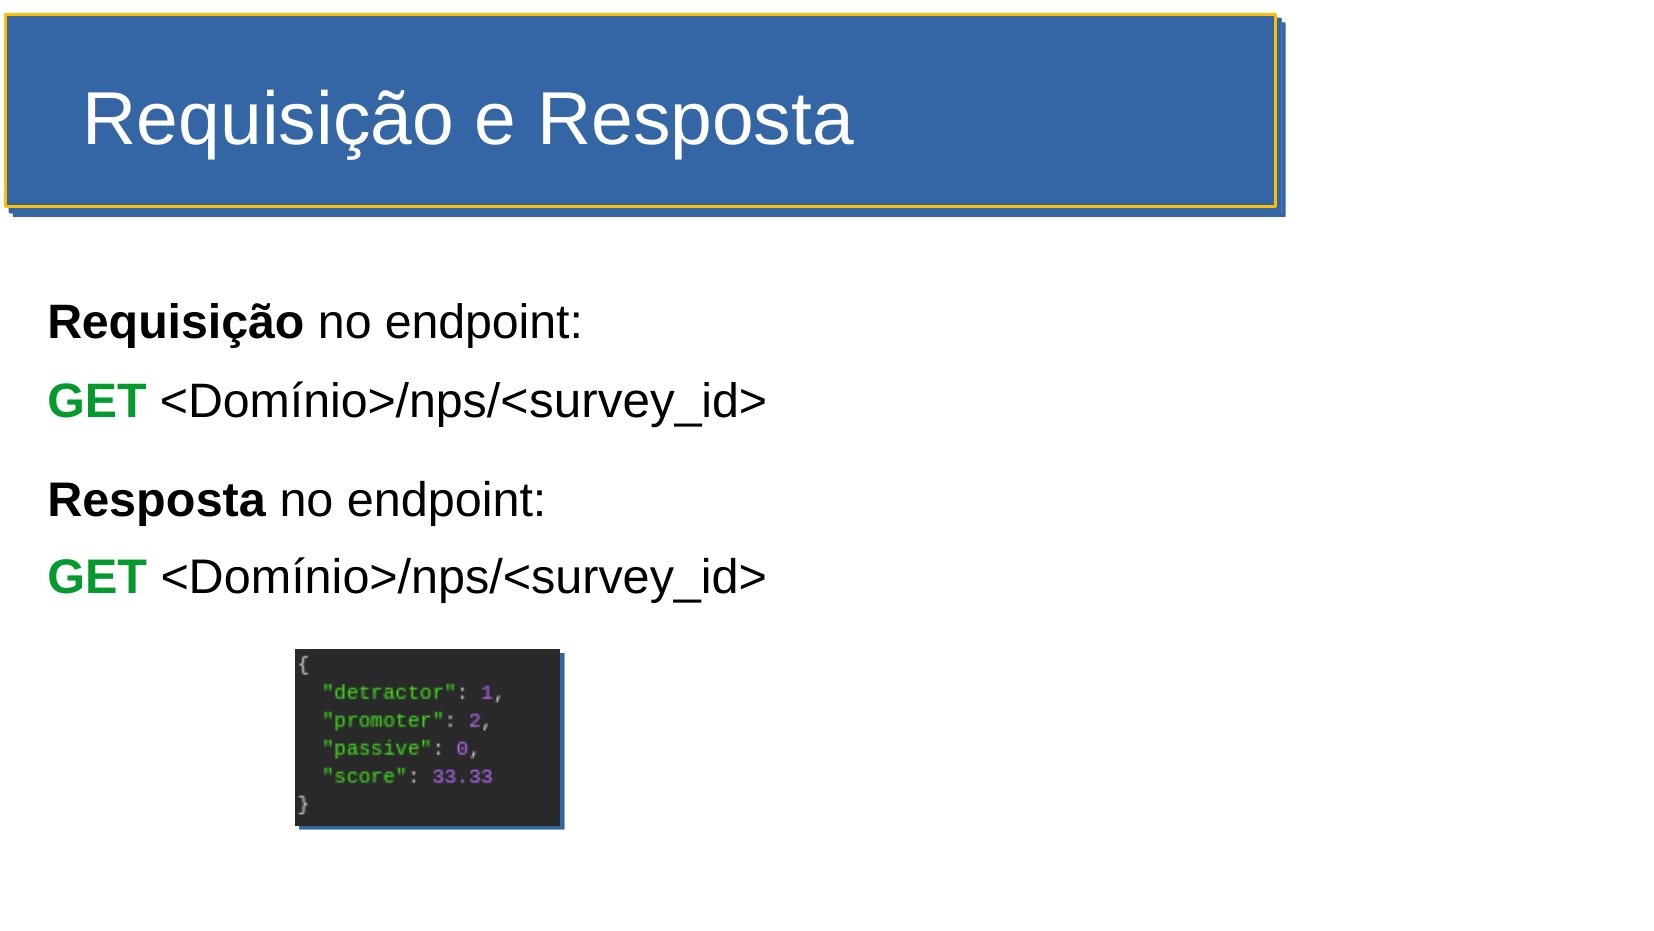

# Requisição e Resposta
Requisição no endpoint:
GET <Domínio>/nps/<survey_id>
Resposta no endpoint:
GET <Domínio>/nps/<survey_id>